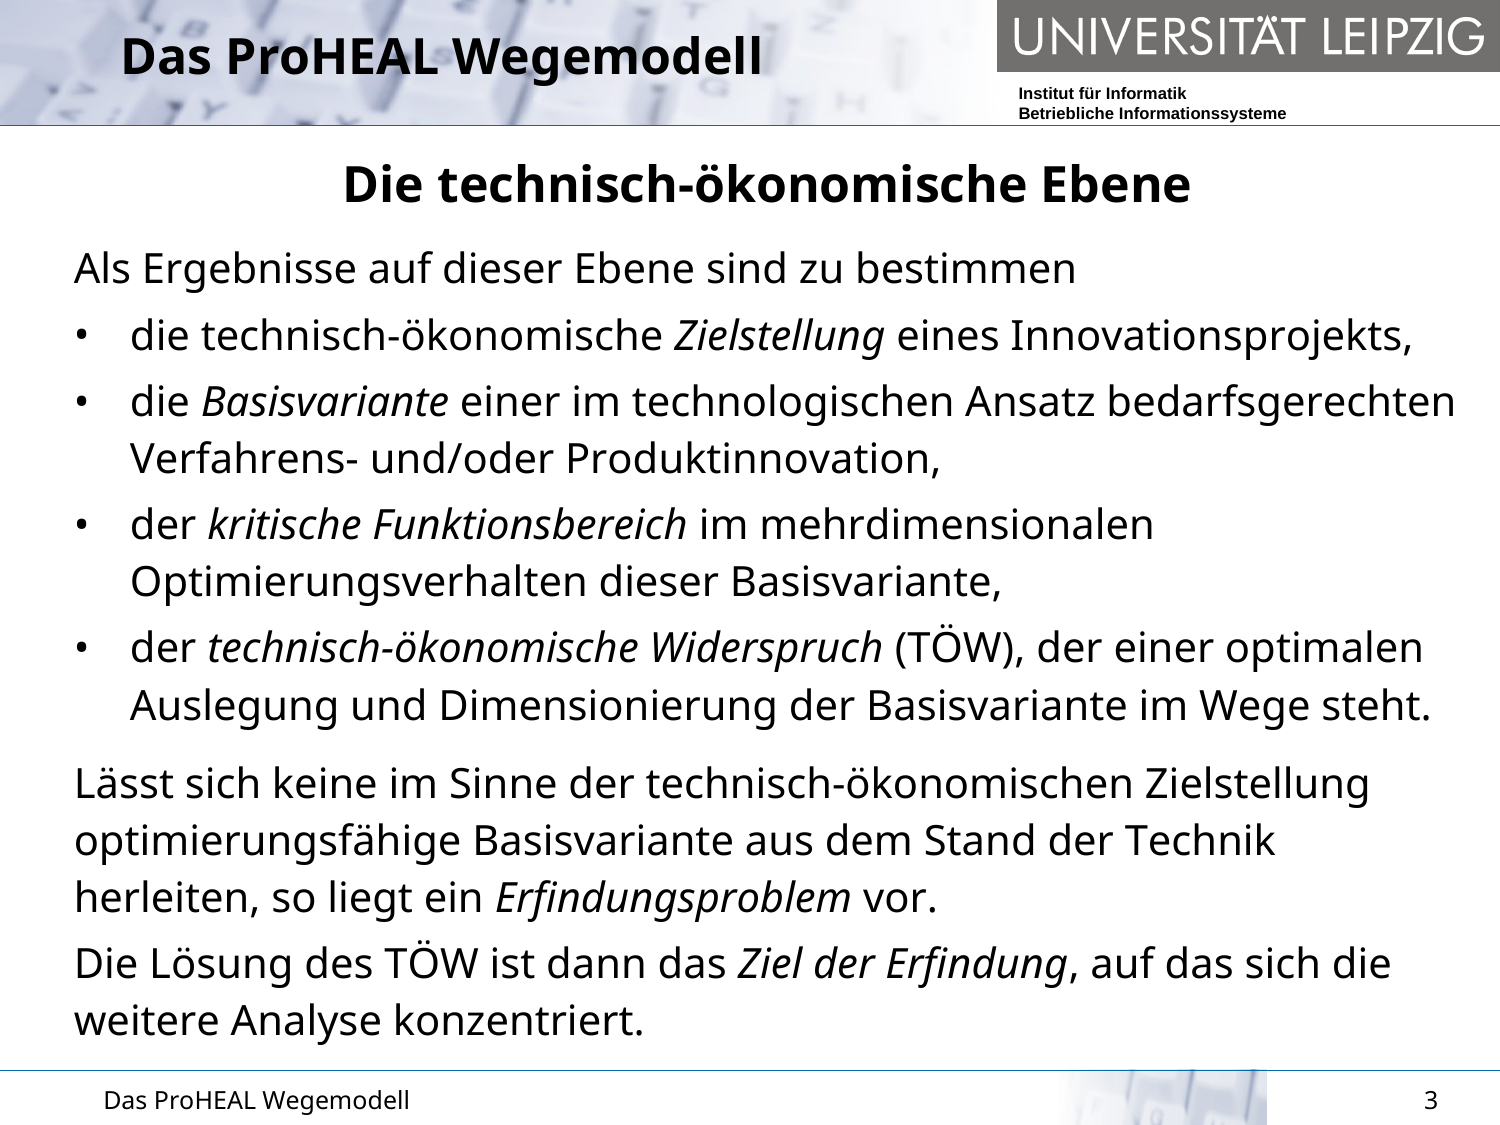

Das ProHEAL Wegemodell
# Die technisch-ökonomische Ebene
Als Ergebnisse auf dieser Ebene sind zu bestimmen
die technisch-ökonomische Zielstellung eines Innovationsprojekts,
die Basisvariante einer im technologischen Ansatz bedarfsgerechten Verfahrens- und/oder Produktinnovation,
der kritische Funktionsbereich im mehrdimensionalen Optimierungsverhalten dieser Basisvariante,
der technisch-ökonomische Widerspruch (TÖW), der einer optimalen Auslegung und Dimensionierung der Basisvariante im Wege steht.
Lässt sich keine im Sinne der technisch-ökonomischen Zielstellung optimierungsfähige Basisvariante aus dem Stand der Technik herleiten, so liegt ein Erfindungsproblem vor.
Die Lösung des TÖW ist dann das Ziel der Erfindung, auf das sich die weitere Analyse konzentriert.
Das ProHEAL Wegemodell
3